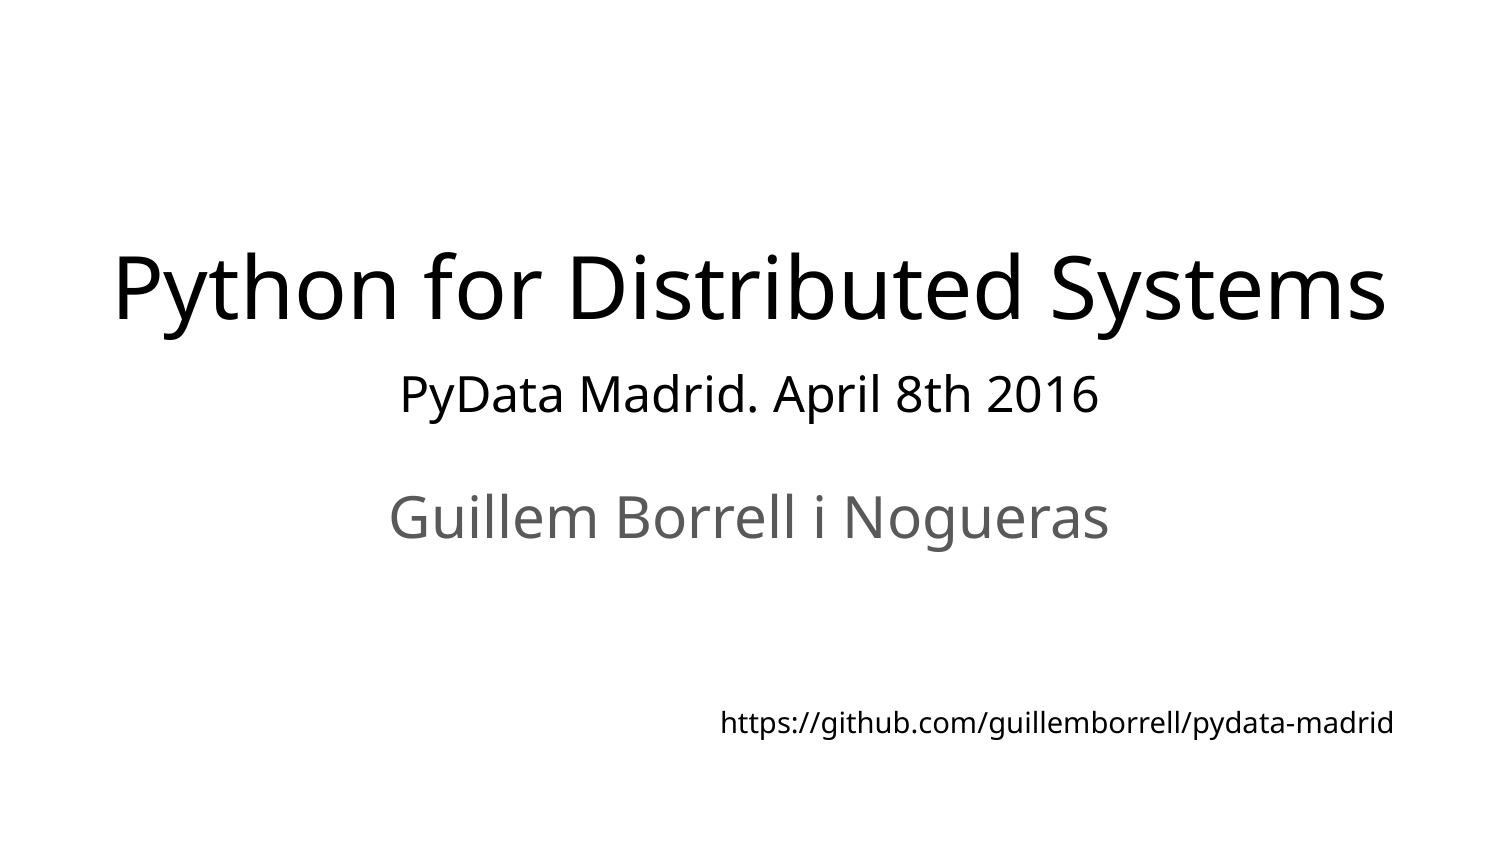

# Python for Distributed Systems
PyData Madrid. April 8th 2016
Guillem Borrell i Nogueras
https://github.com/guillemborrell/pydata-madrid